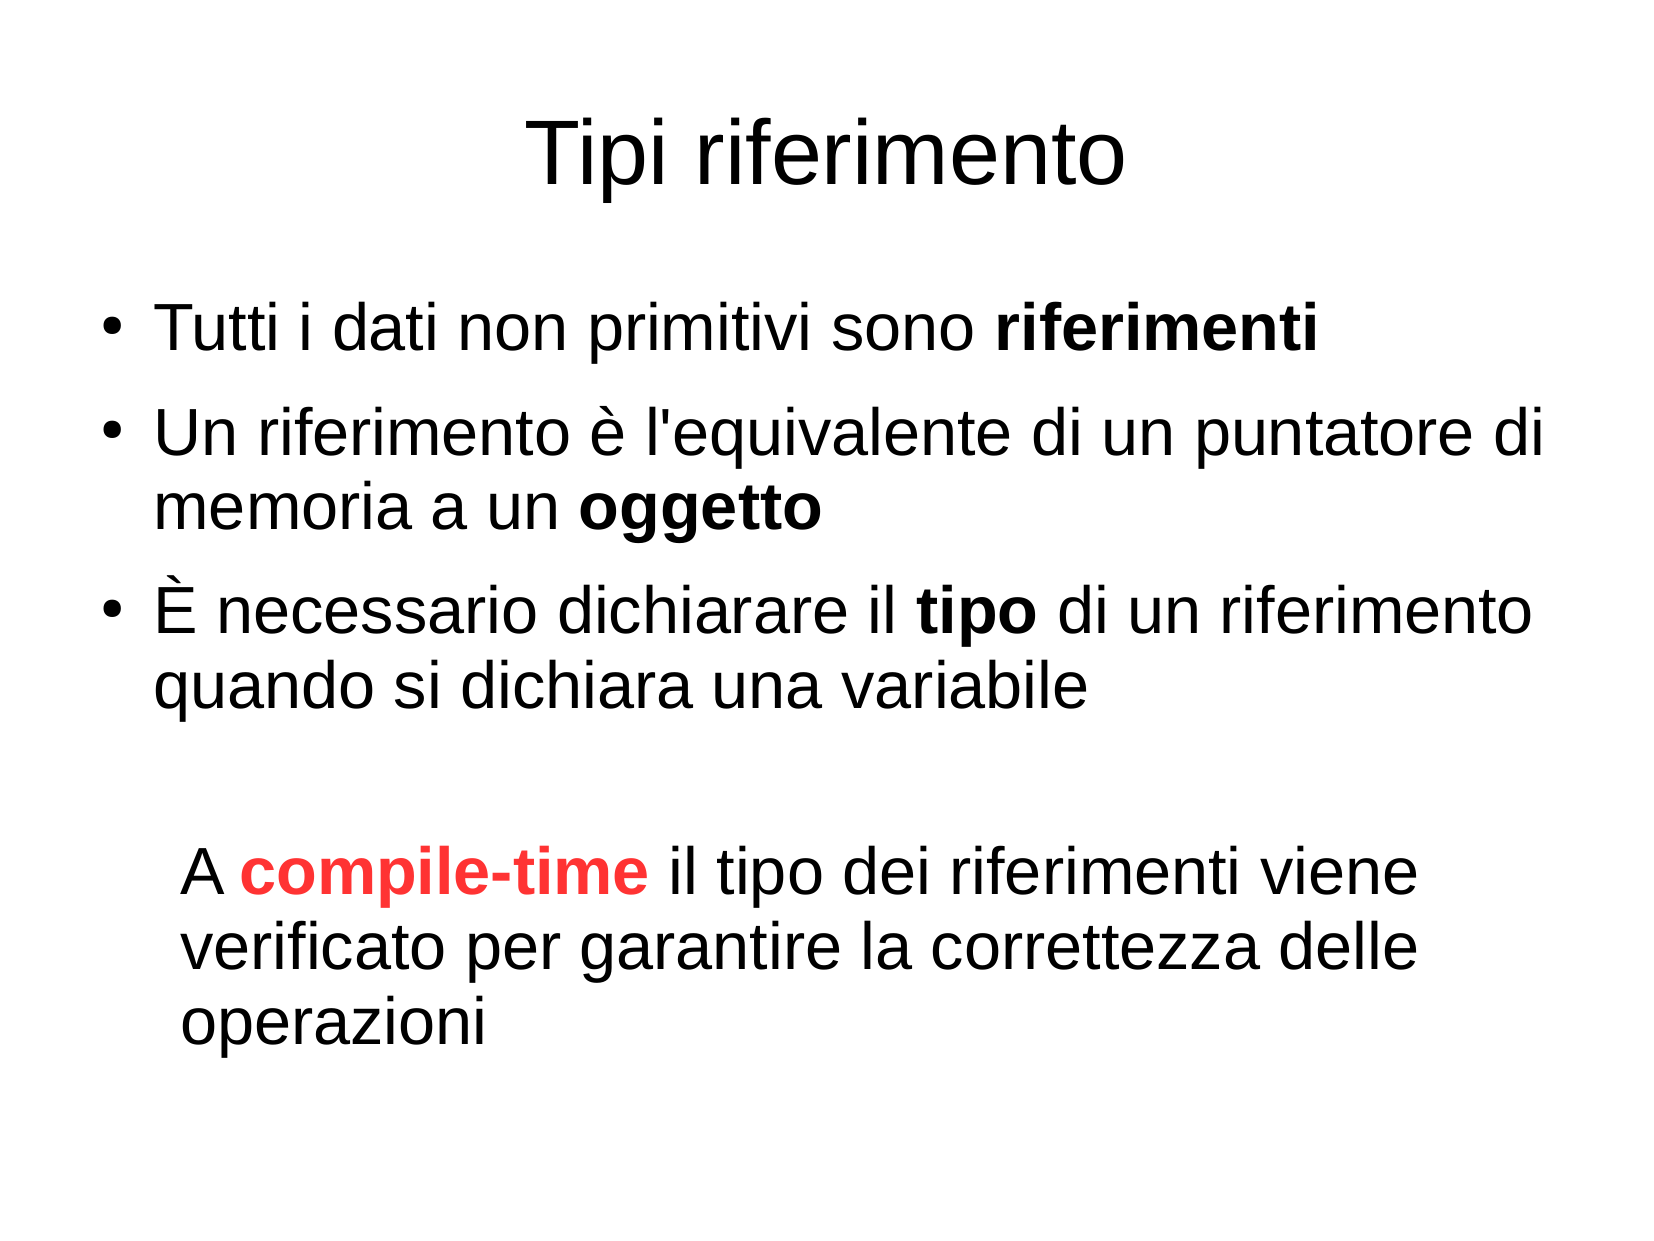

# Tipi riferimento
Tutti i dati non primitivi sono riferimenti
Un riferimento è l'equivalente di un puntatore di memoria a un oggetto
È necessario dichiarare il tipo di un riferimento quando si dichiara una variabile
A compile-time il tipo dei riferimenti viene verificato per garantire la correttezza delle operazioni